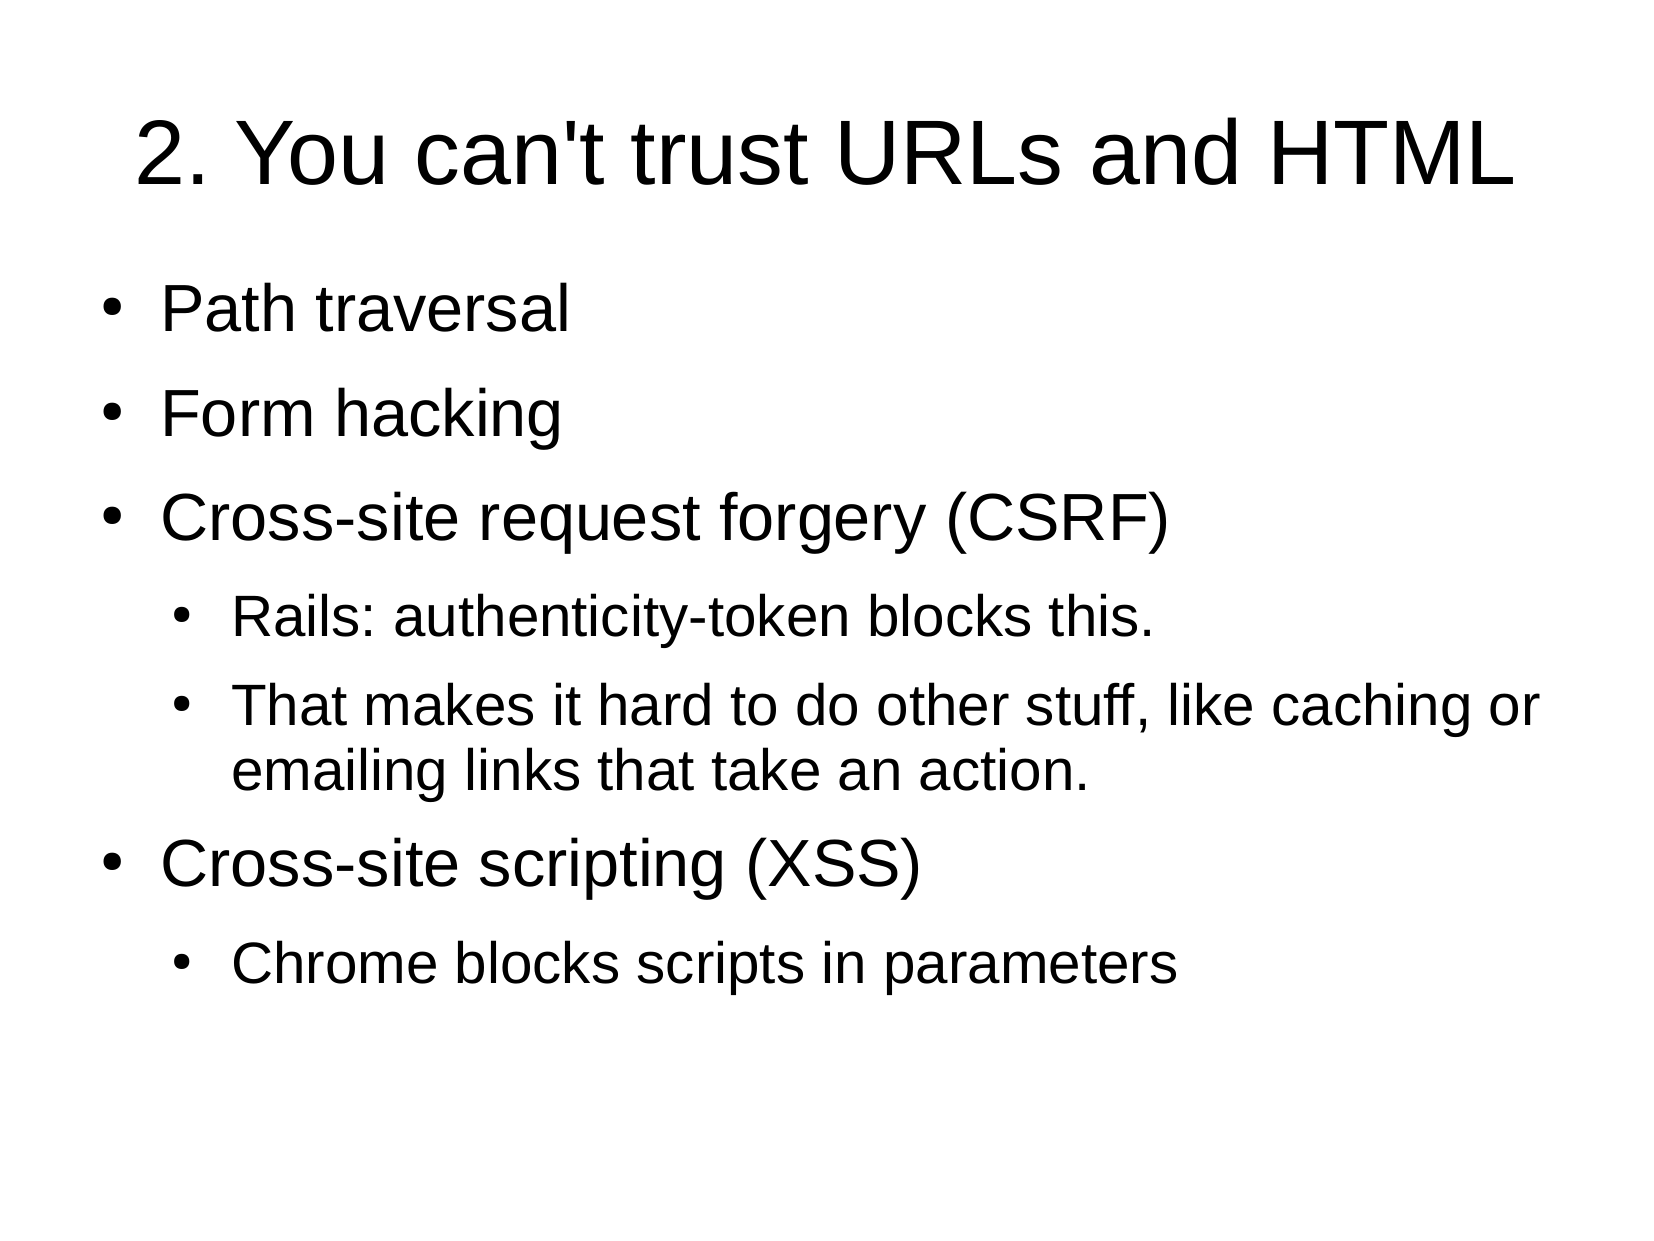

# 2. You can't trust URLs and HTML
Path traversal
Form hacking
Cross-site request forgery (CSRF)
Rails: authenticity-token blocks this.
That makes it hard to do other stuff, like caching or emailing links that take an action.
Cross-site scripting (XSS)
Chrome blocks scripts in parameters